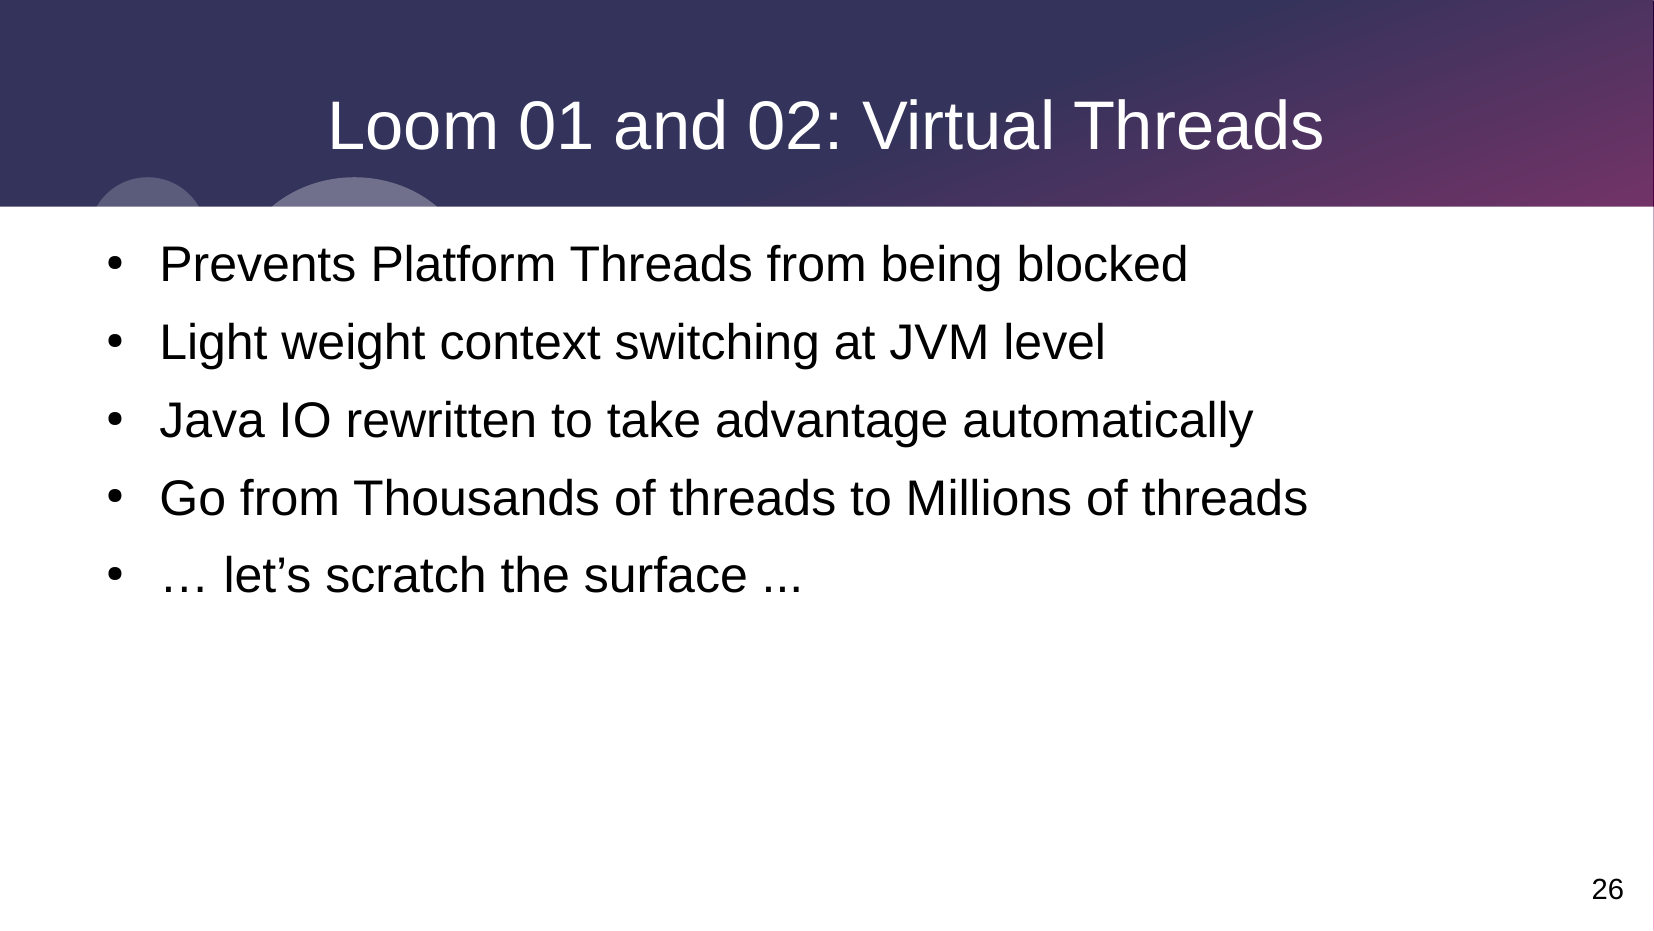

# Loom 01 and 02: Virtual Threads
Prevents Platform Threads from being blocked
Light weight context switching at JVM level
Java IO rewritten to take advantage automatically
Go from Thousands of threads to Millions of threads
… let’s scratch the surface ...